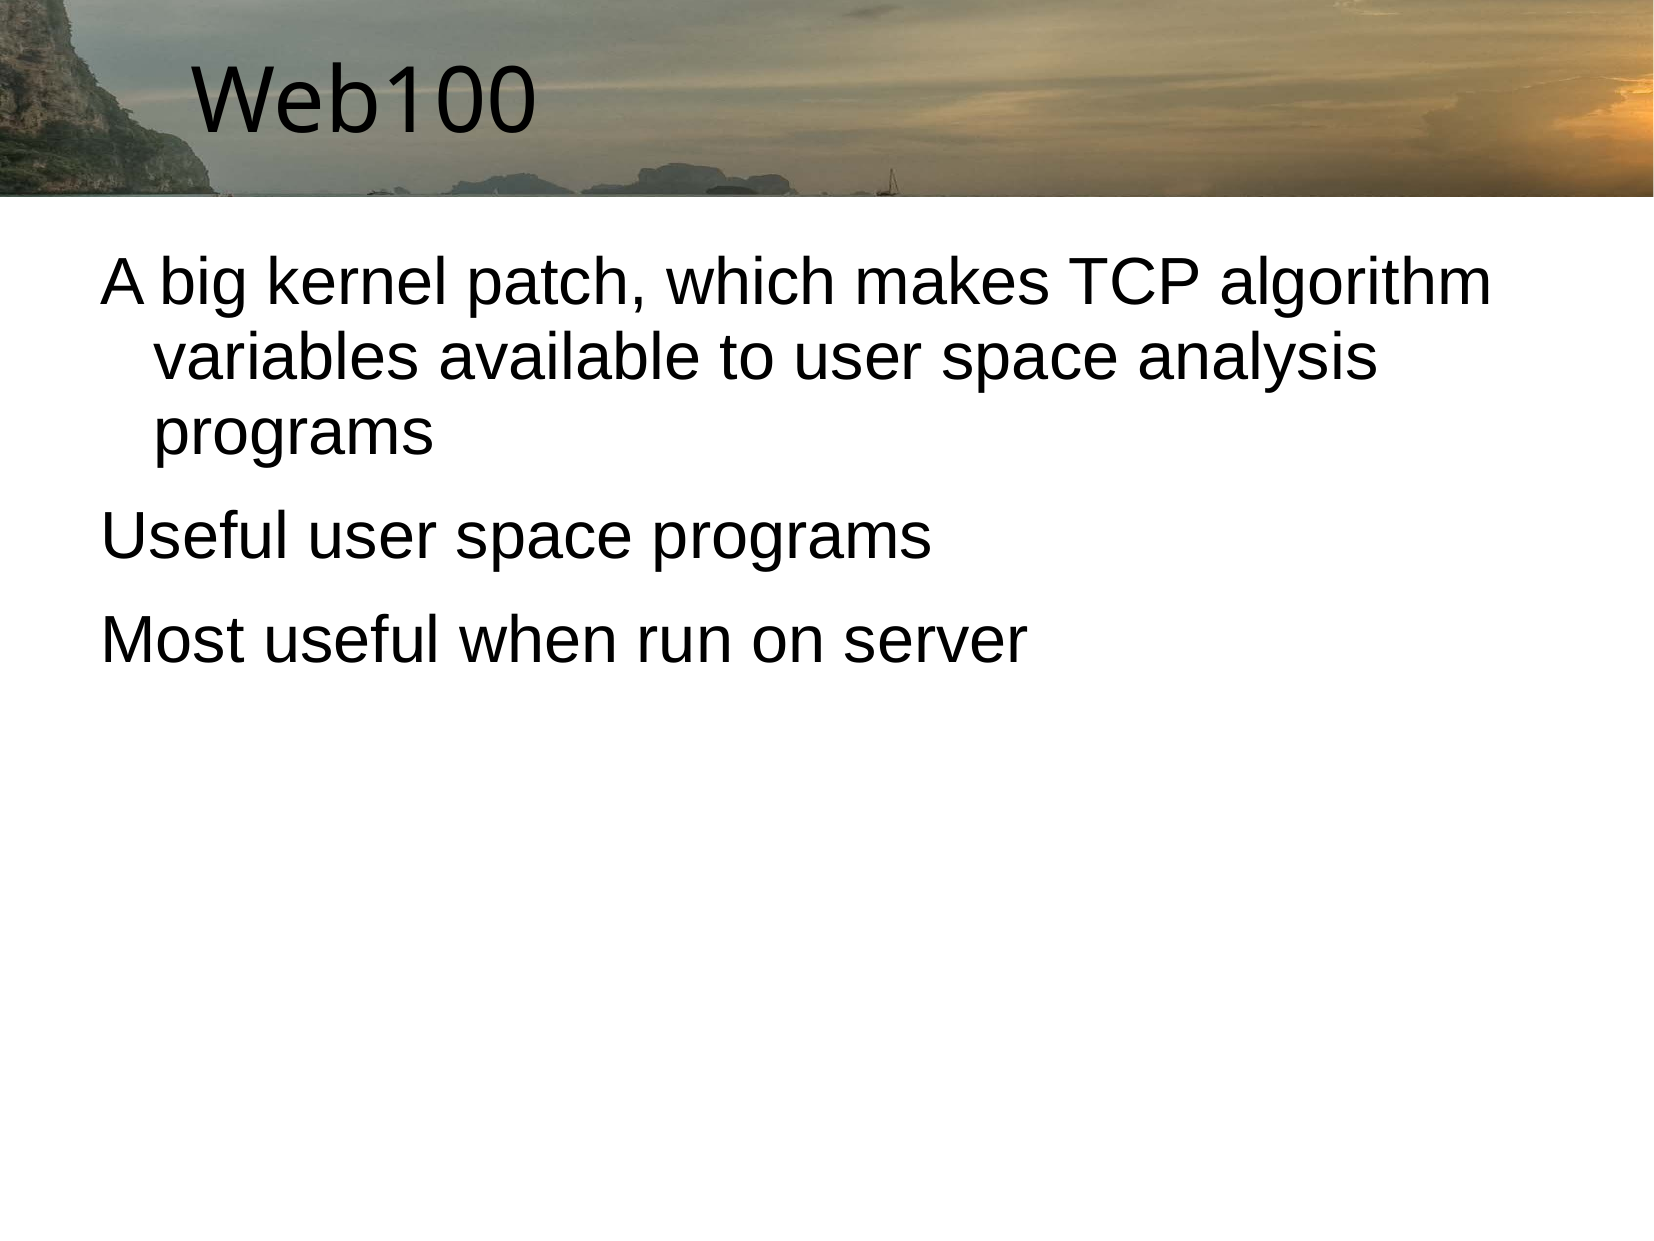

# Web100
A big kernel patch, which makes TCP algorithm variables available to user space analysis programs
Useful user space programs
Most useful when run on server